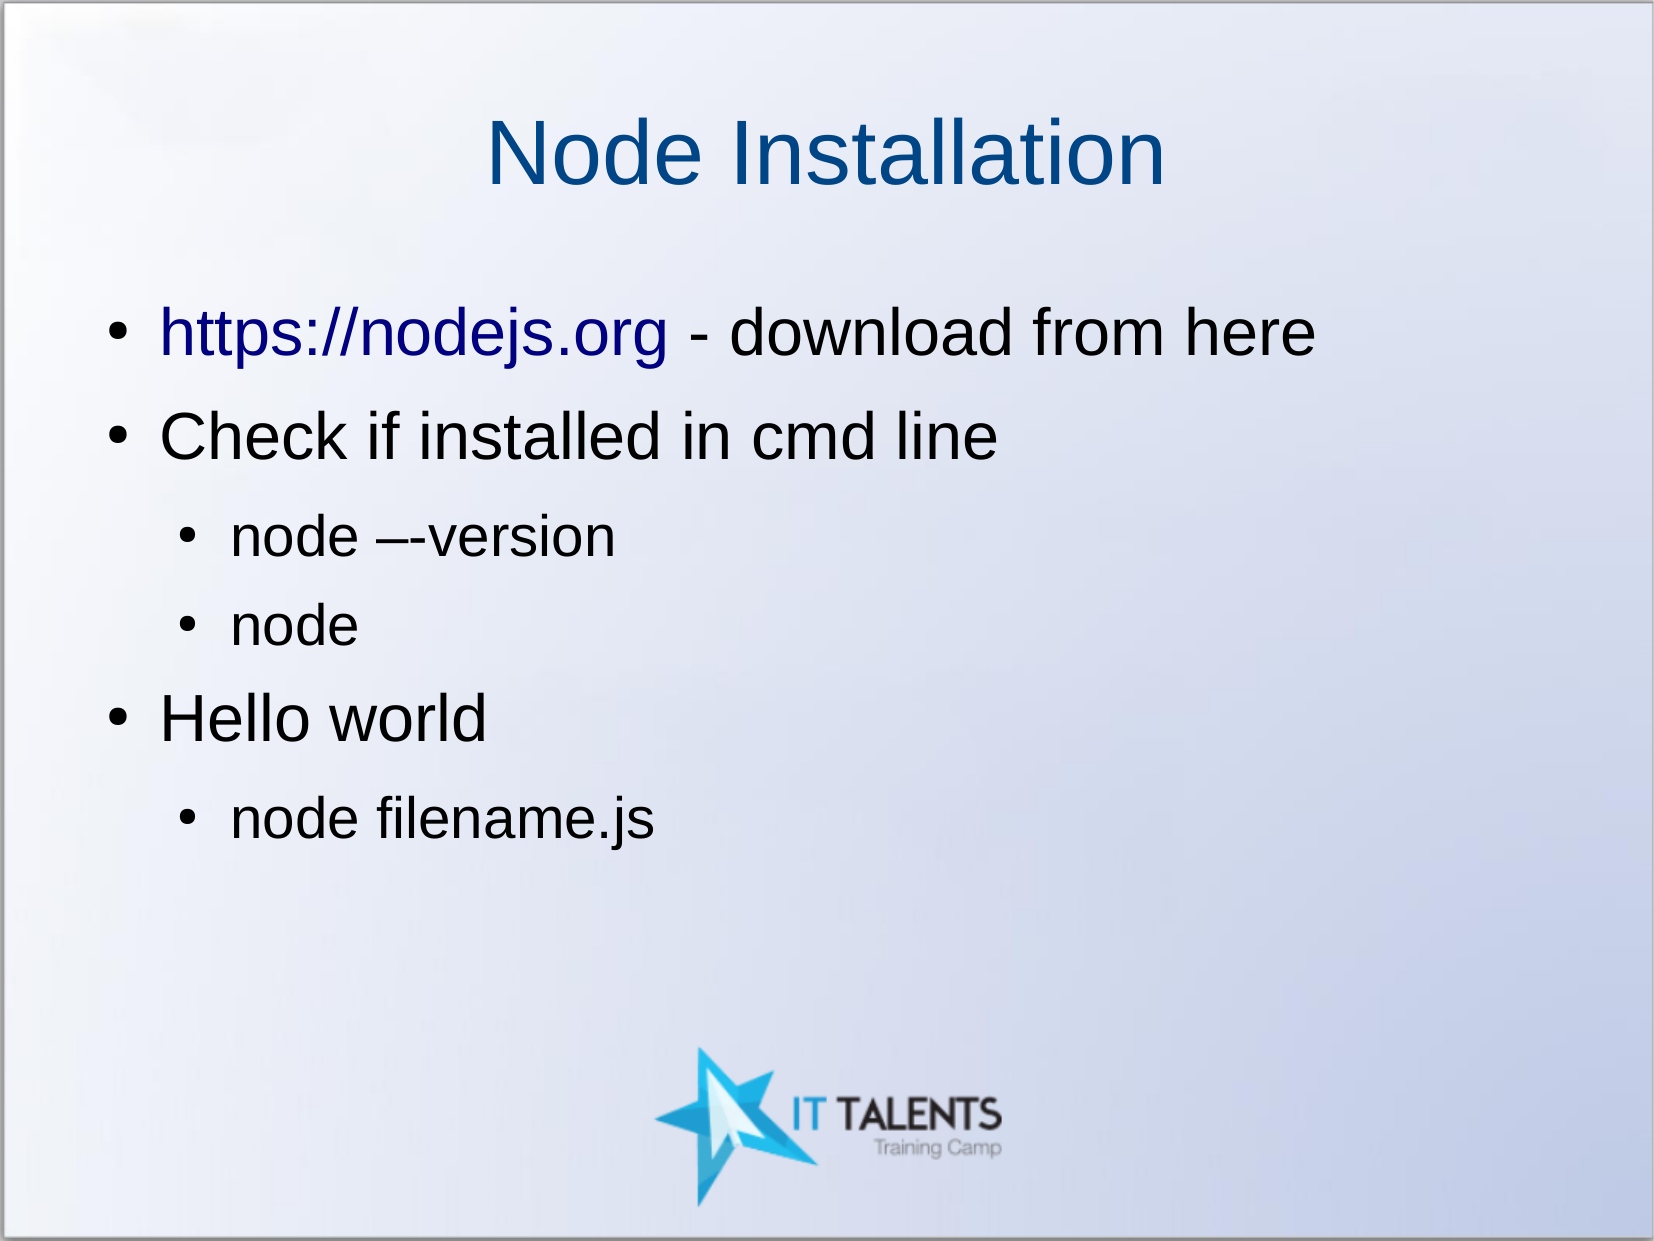

# Node Installation
https://nodejs.org - download from here
Check if installed in cmd line
node –-version
node
Hello world
node filename.js